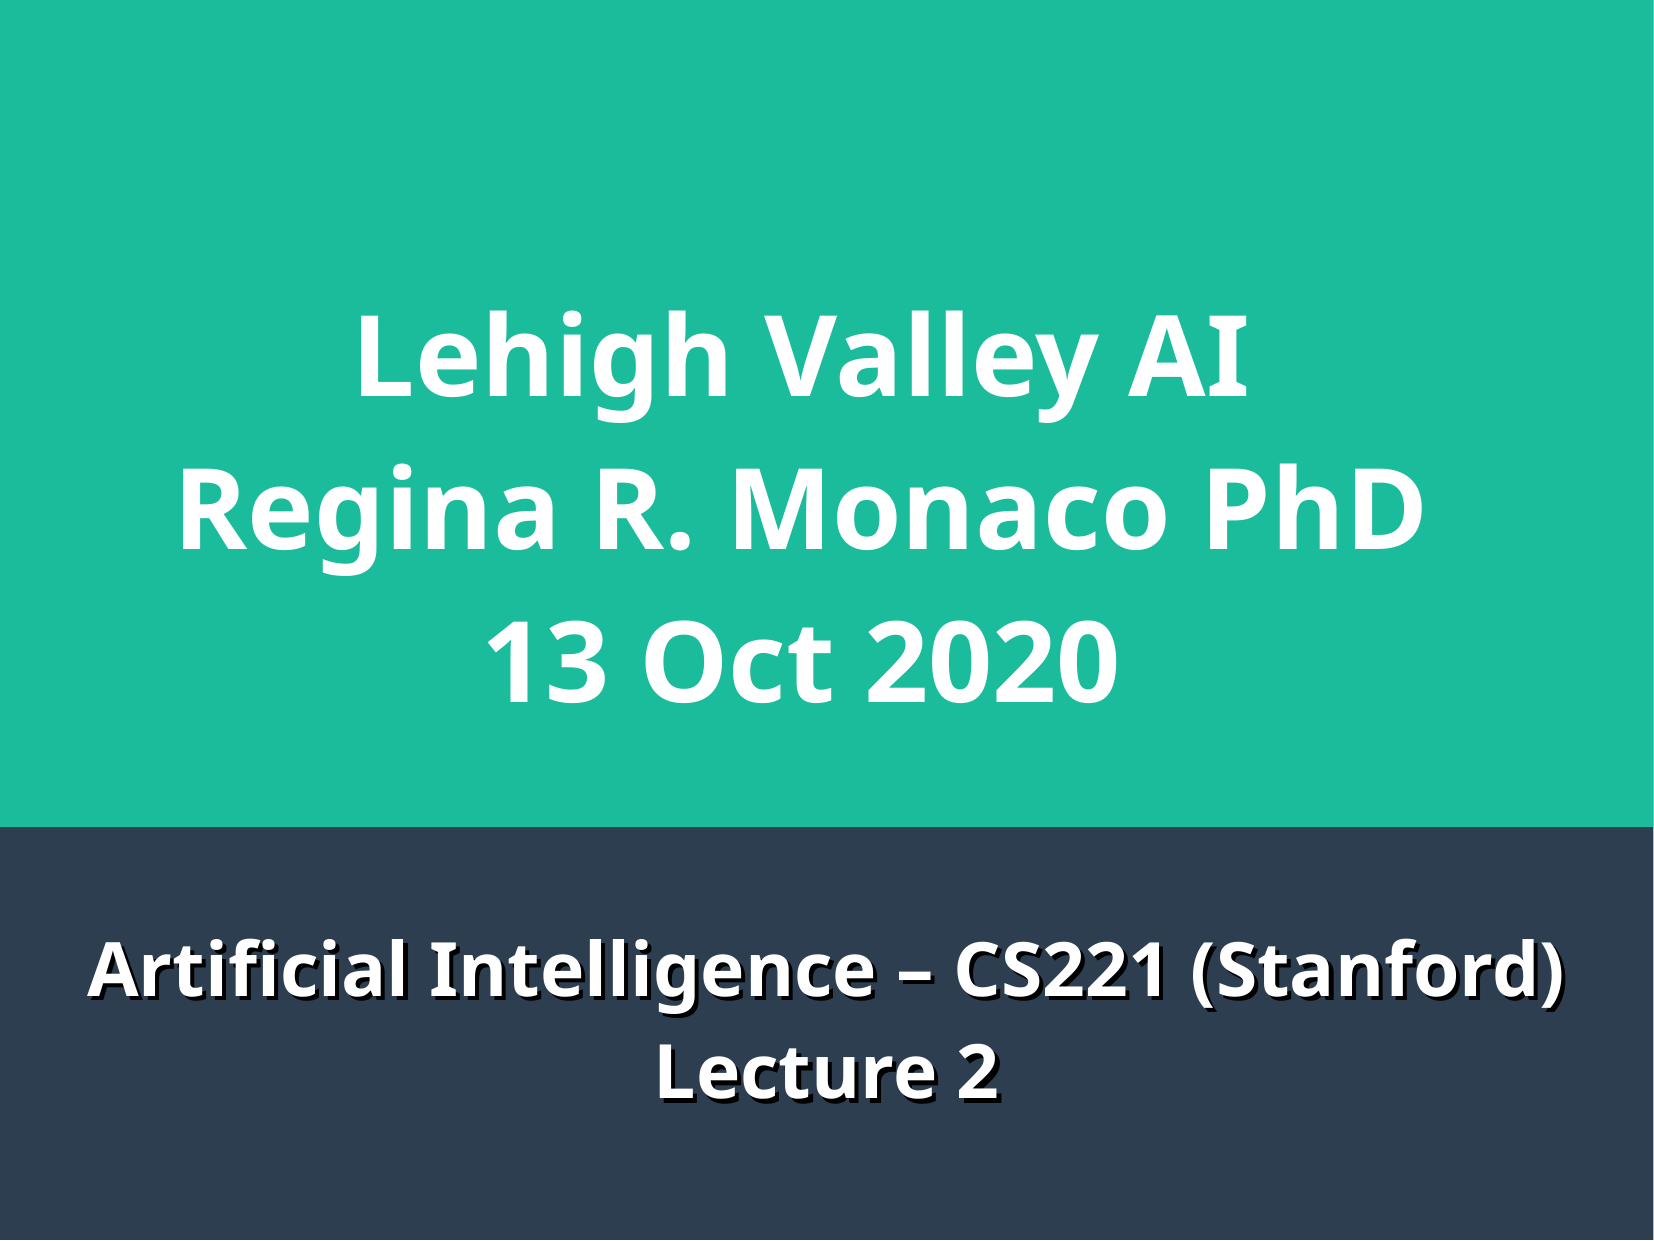

# Lehigh Valley AI Regina R. Monaco PhD 13 Oct 2020
Artificial Intelligence – CS221 (Stanford)
Lecture 2